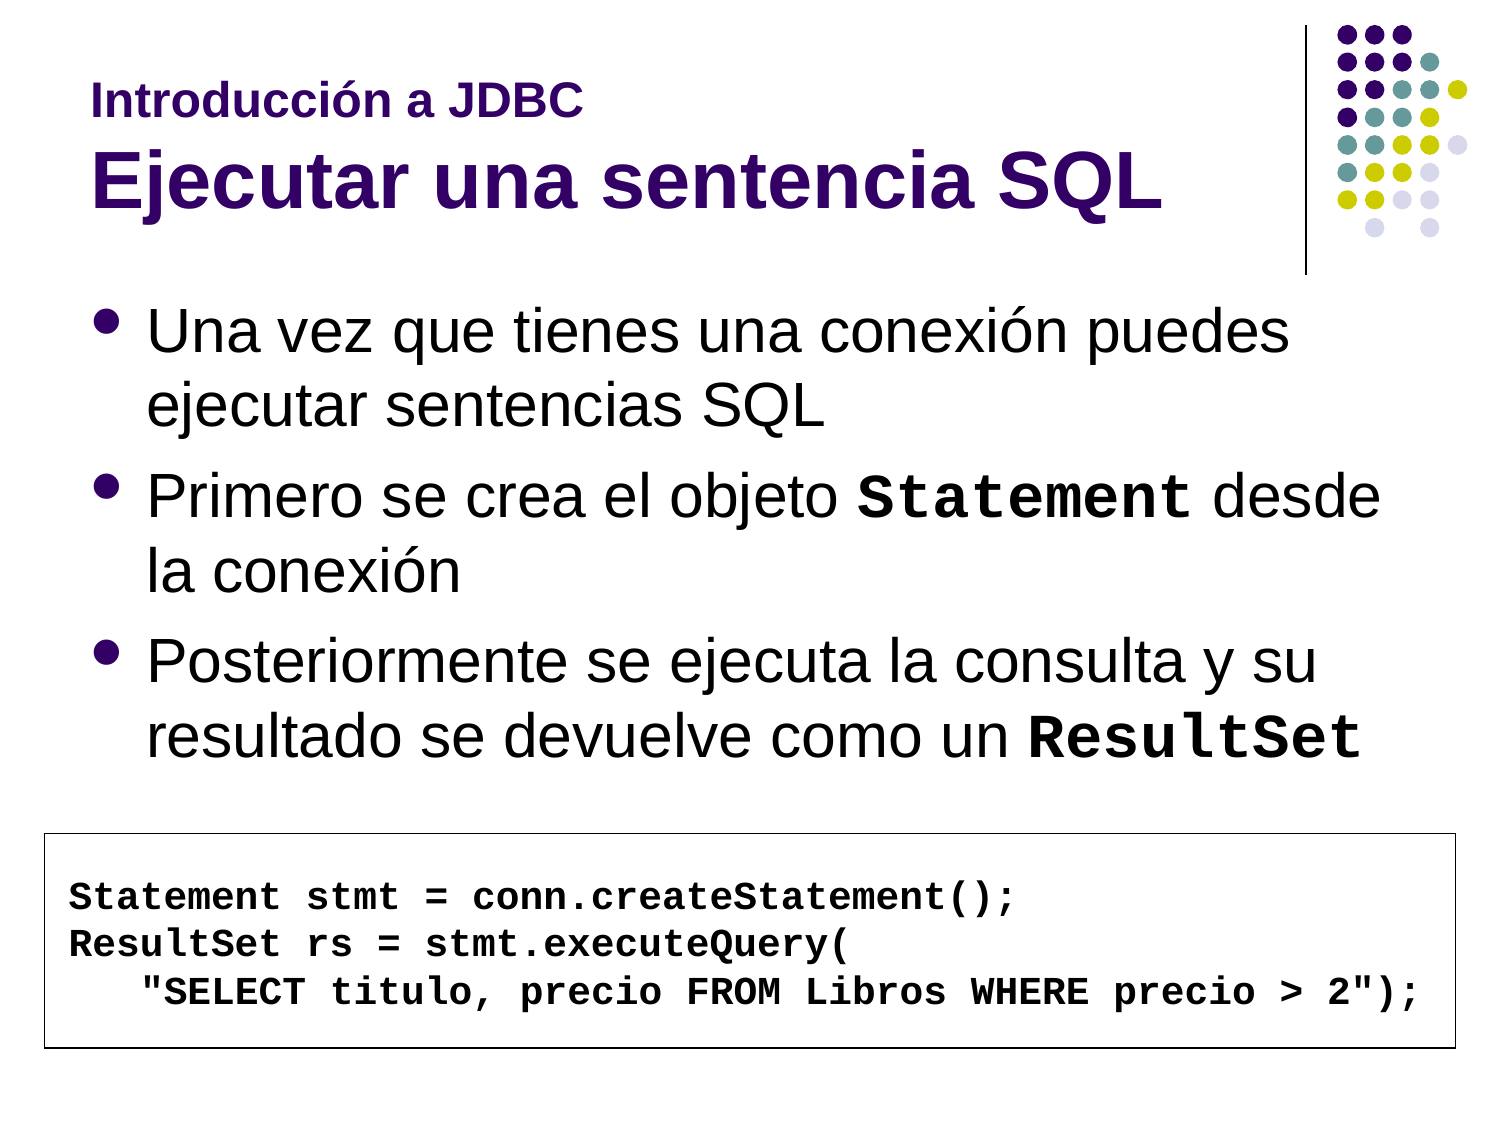

# Introducción a JDBC Ejecutar una sentencia SQL
Una vez que tienes una conexión puedes ejecutar sentencias SQL
Primero se crea el objeto Statement desde la conexión
Posteriormente se ejecuta la consulta y su resultado se devuelve como un ResultSet
Statement stmt = conn.createStatement();
ResultSet rs = stmt.executeQuery(
 "SELECT titulo, precio FROM Libros WHERE precio > 2");